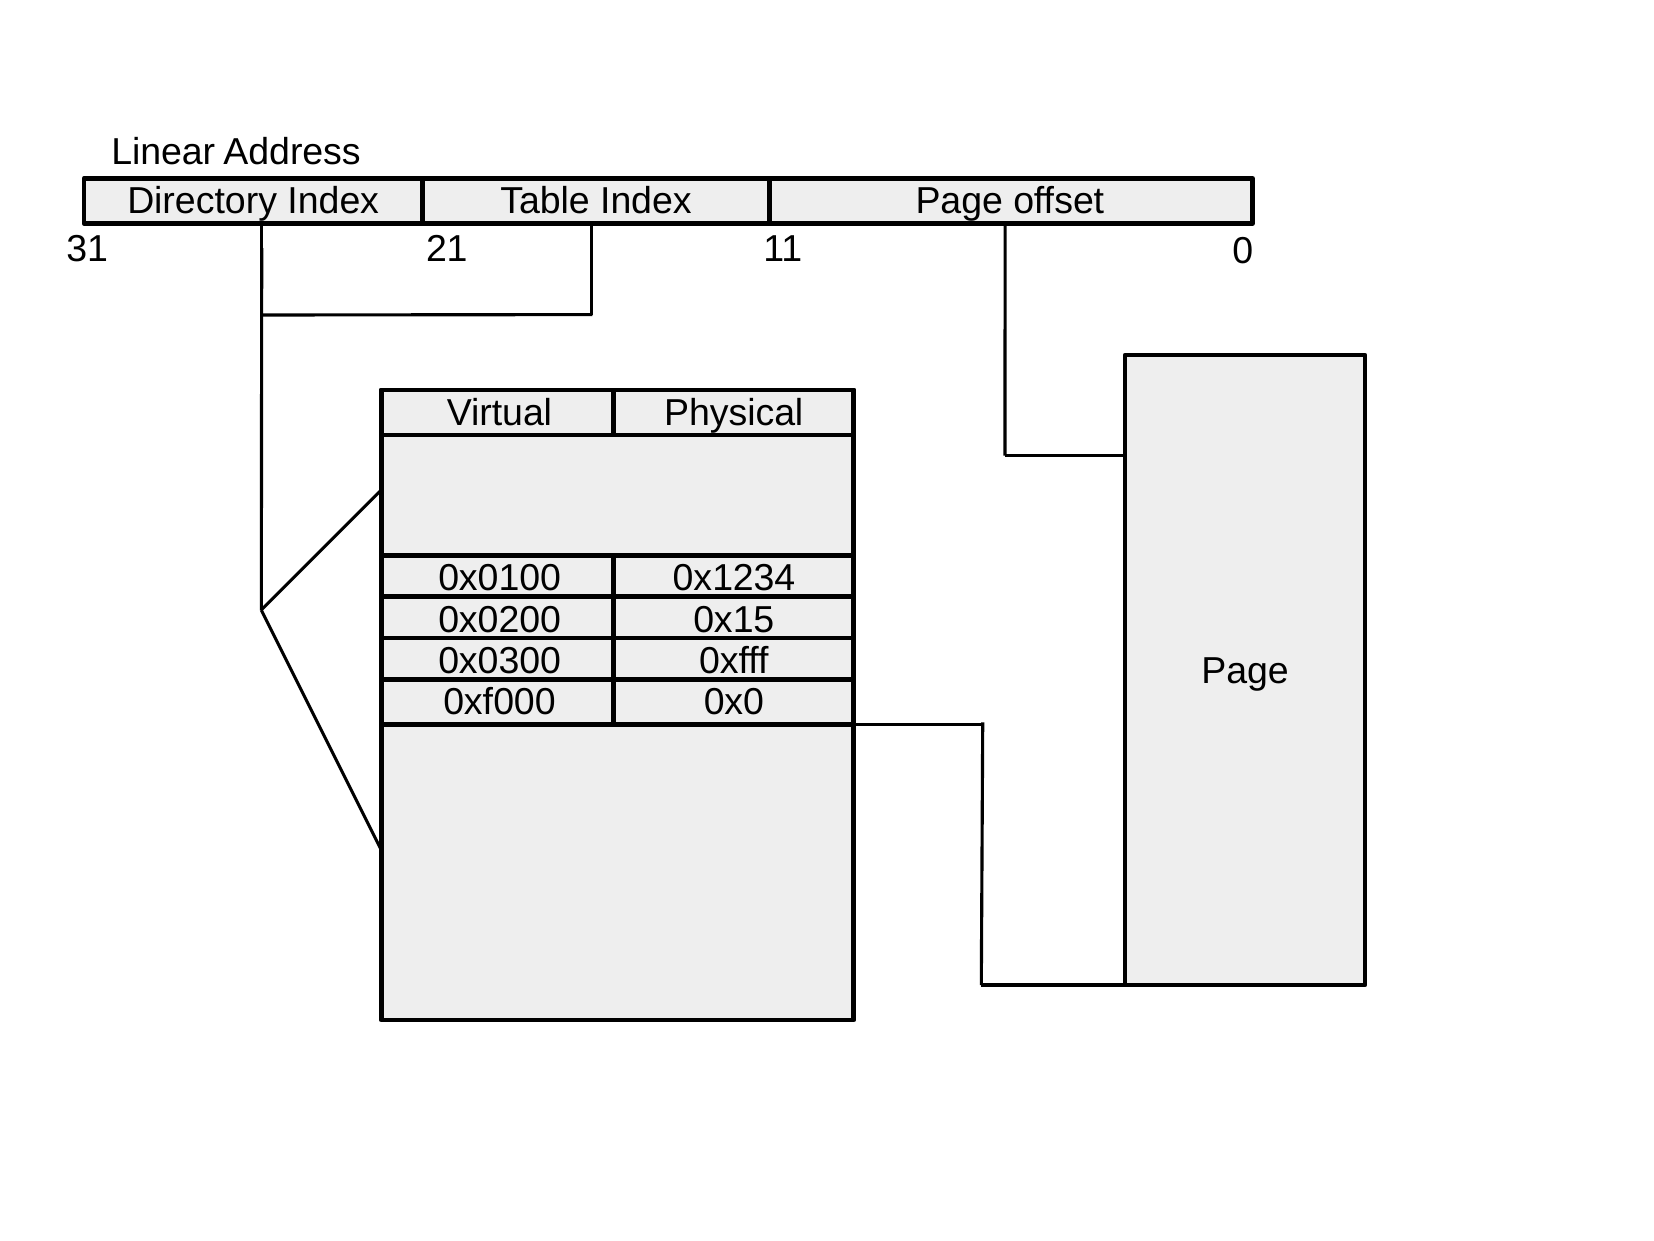

Linear Address
Directory Index
Table Index
Page offset
31
21
11
0
Page
Virtual
Physical
0x0100
0x1234
0x0200
0x15
0x0300
0xfff
0xf000
0x0